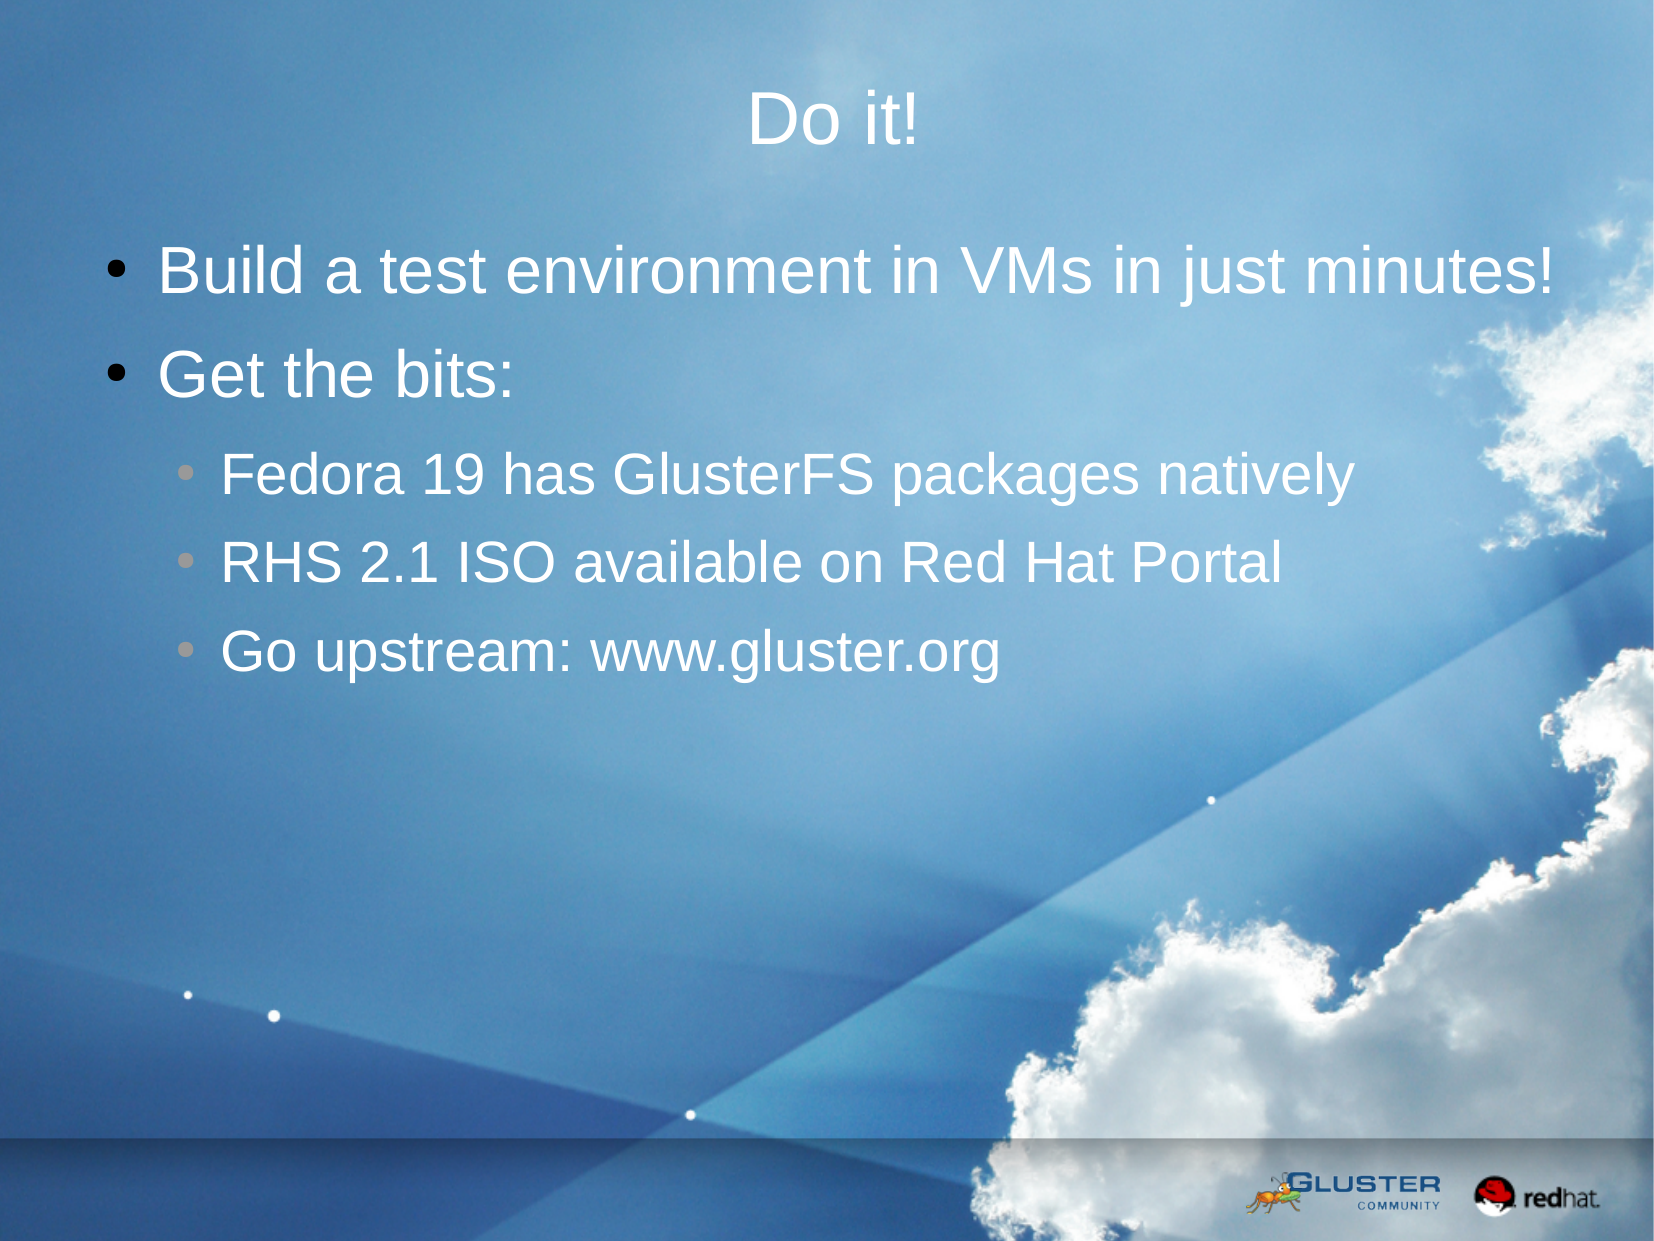

# Do it!
Build a test environment in VMs in just minutes!
Get the bits:
Fedora 19 has GlusterFS packages natively
RHS 2.1 ISO available on Red Hat Portal
Go upstream: www.gluster.org
41